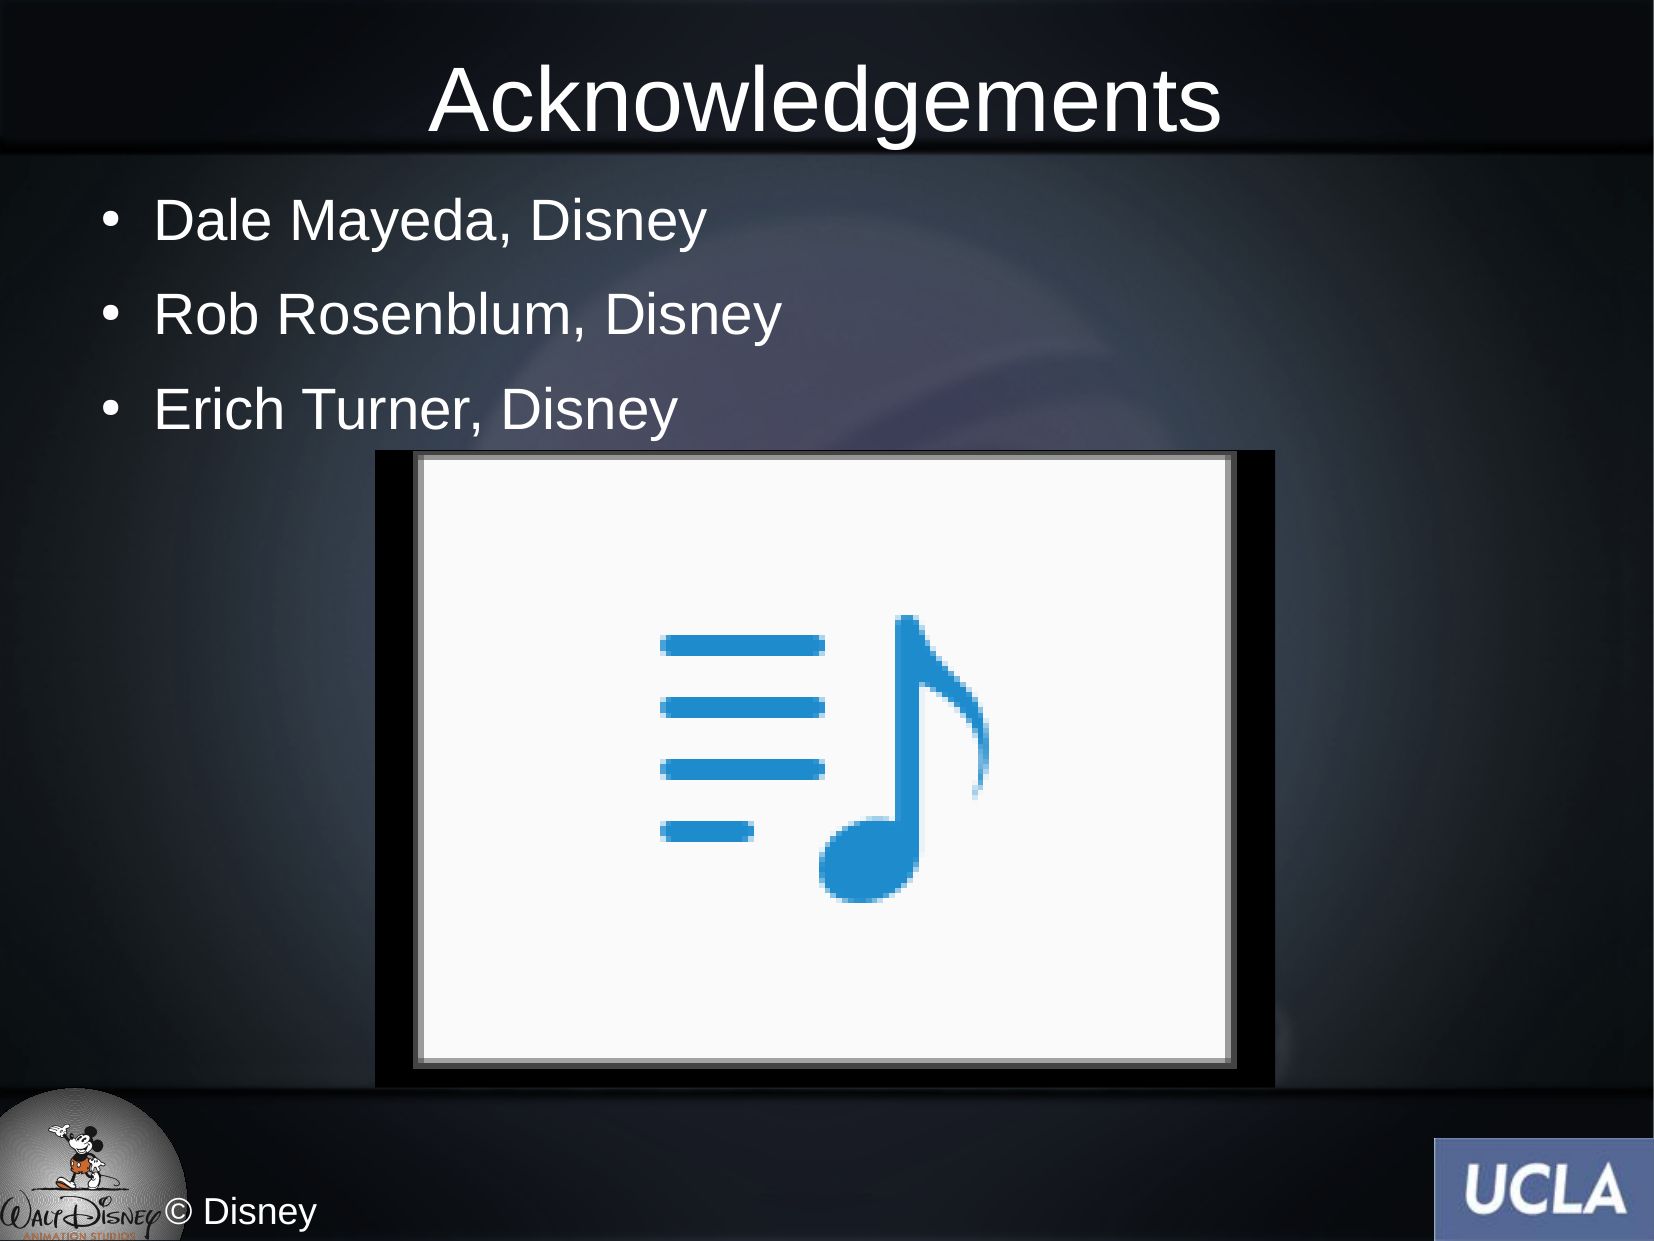

# Acknowledgements
Dale Mayeda, Disney
Rob Rosenblum, Disney
Erich Turner, Disney